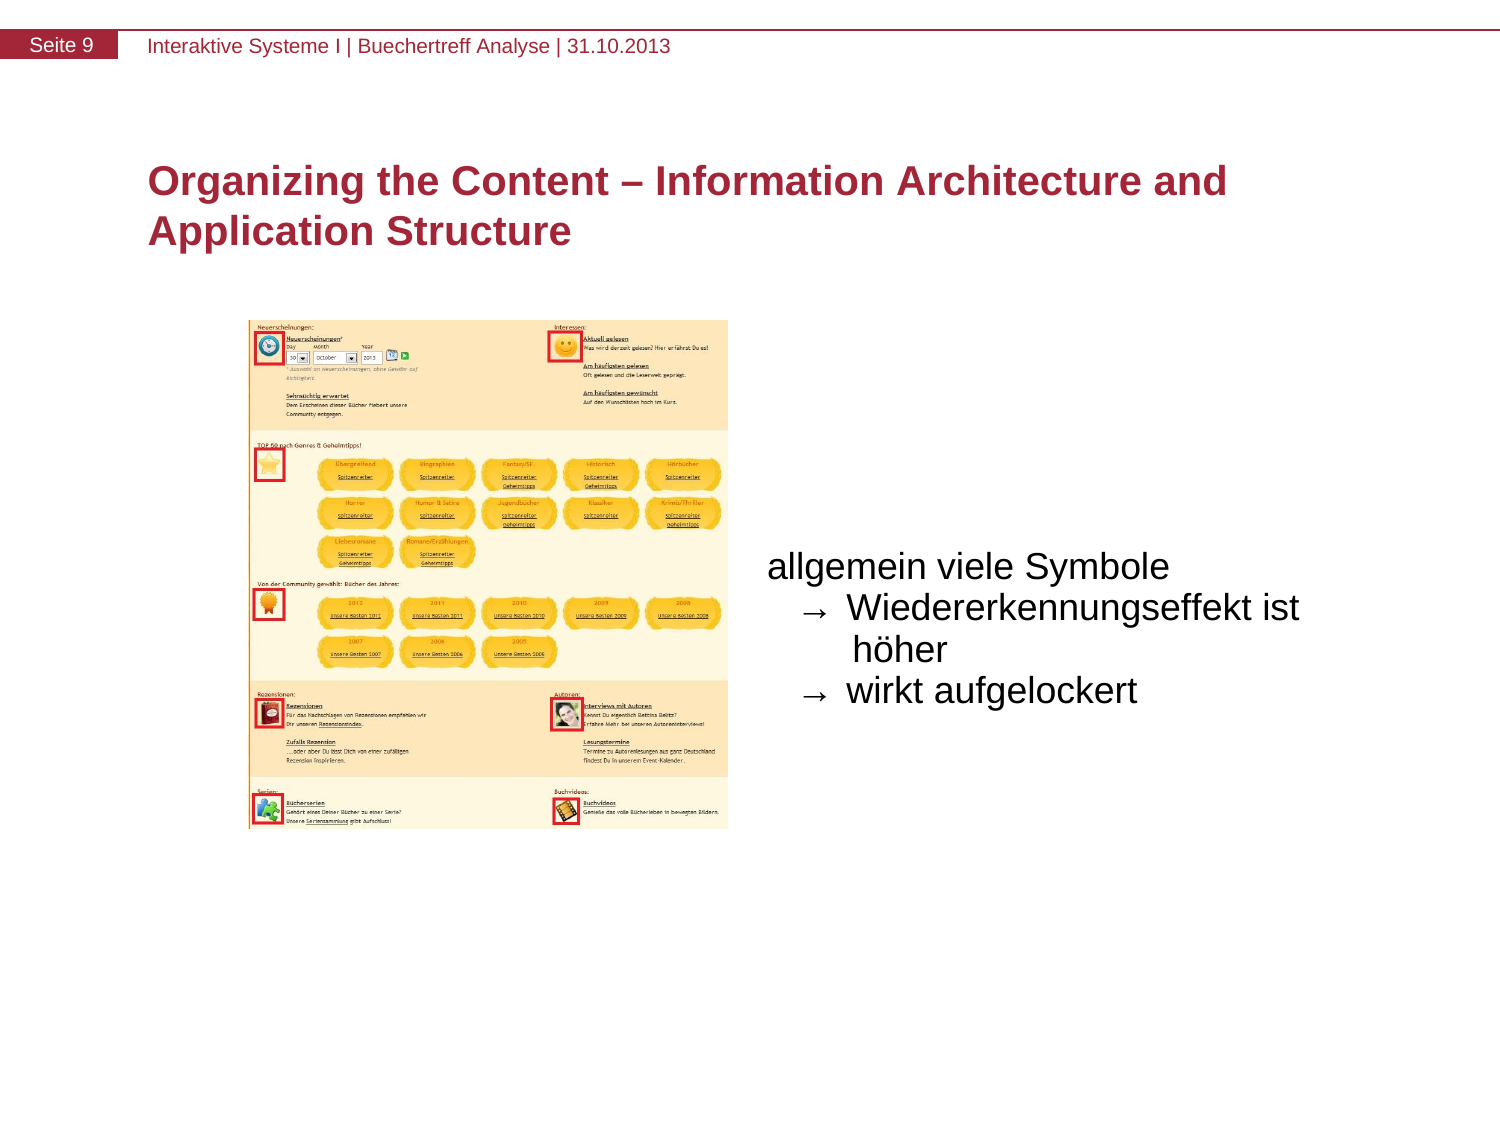

# Organizing the Content – Information Architecture and Application Structure
 allgemein viele Symbole
 → Wiedererkennungseffekt ist höher
 → wirkt aufgelockert